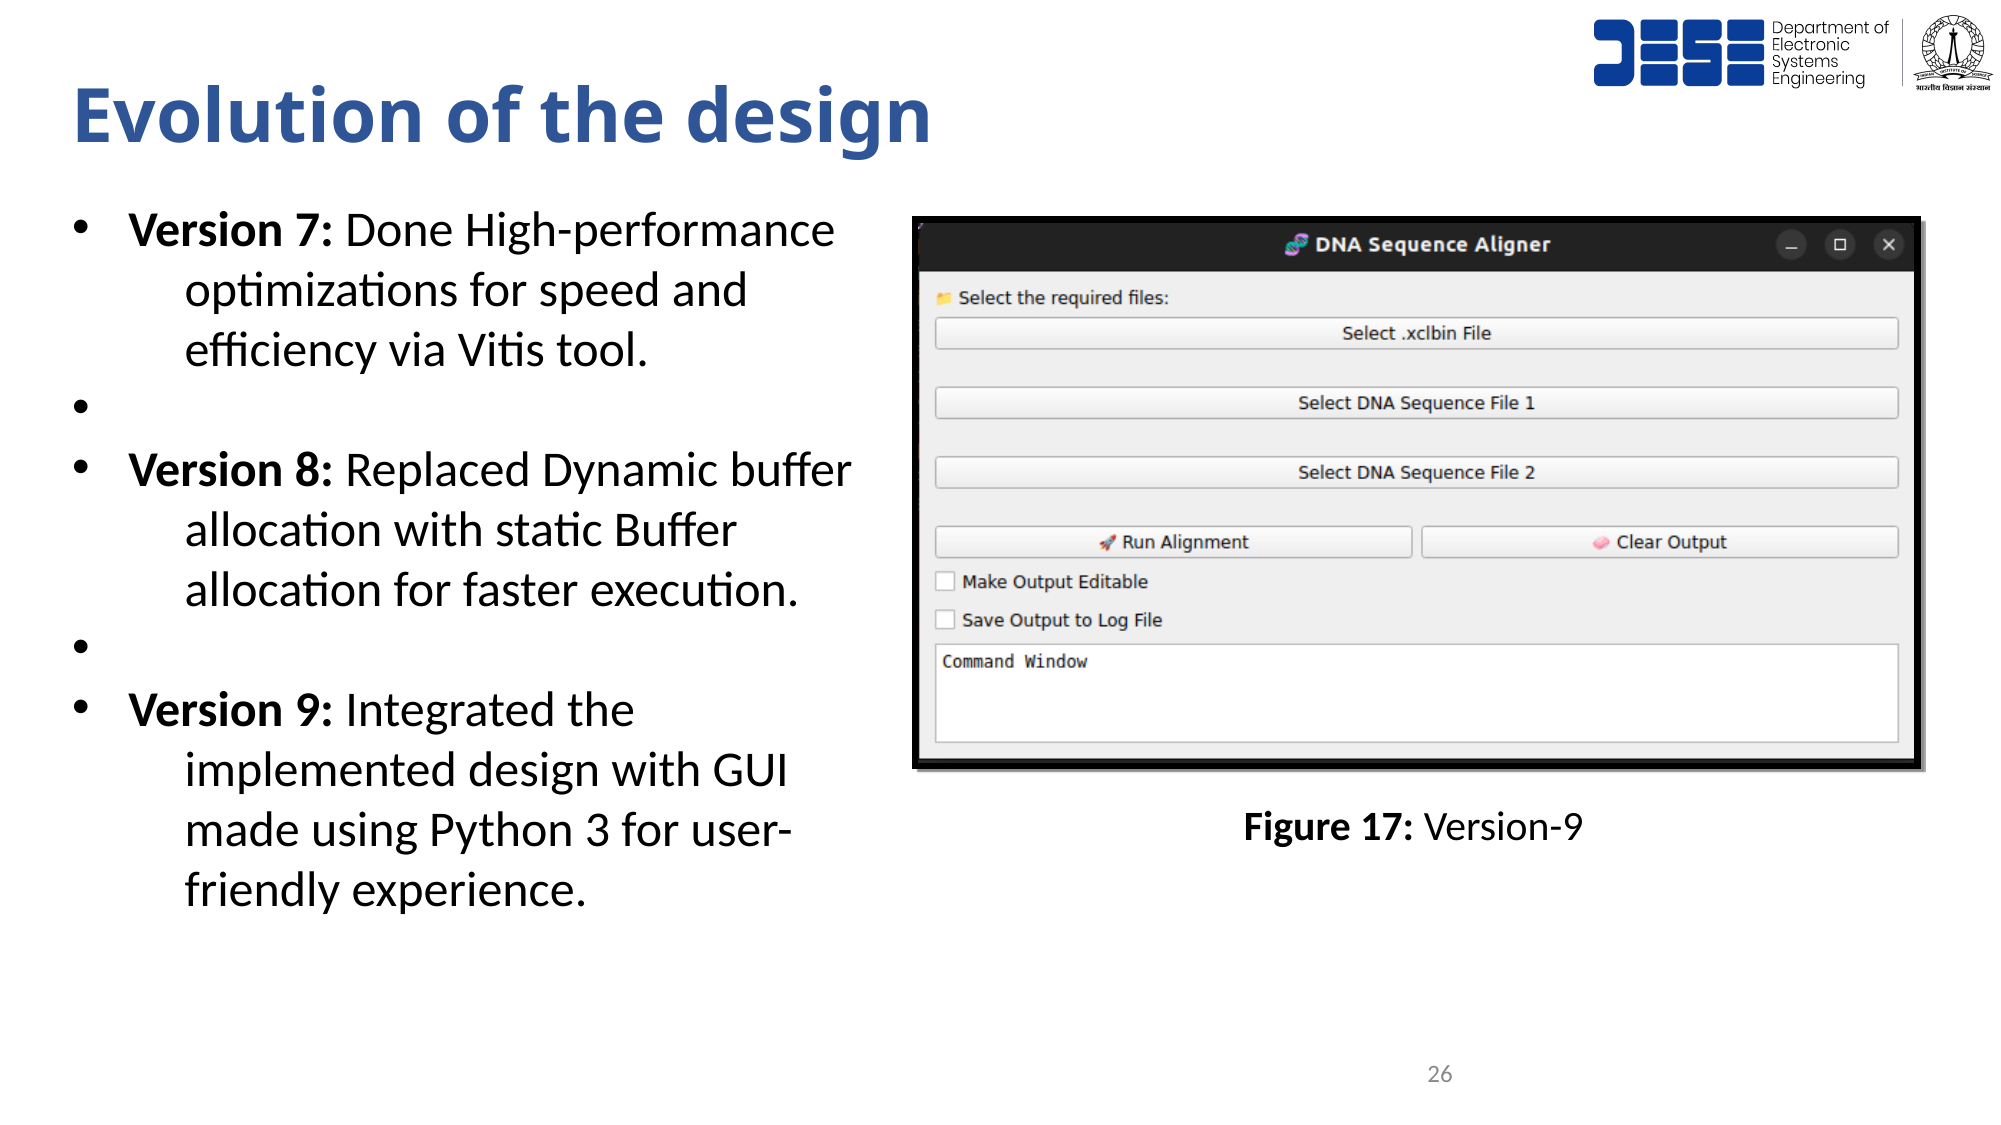

# Evolution of the design
Version 7: Done High-performance optimizations for speed and efficiency via Vitis tool.
Version 8: Replaced Dynamic buffer allocation with static Buffer allocation for faster execution.
Version 9: Integrated the implemented design with GUI made using Python 3 for user-friendly experience.
Figure 17: Version-9
26